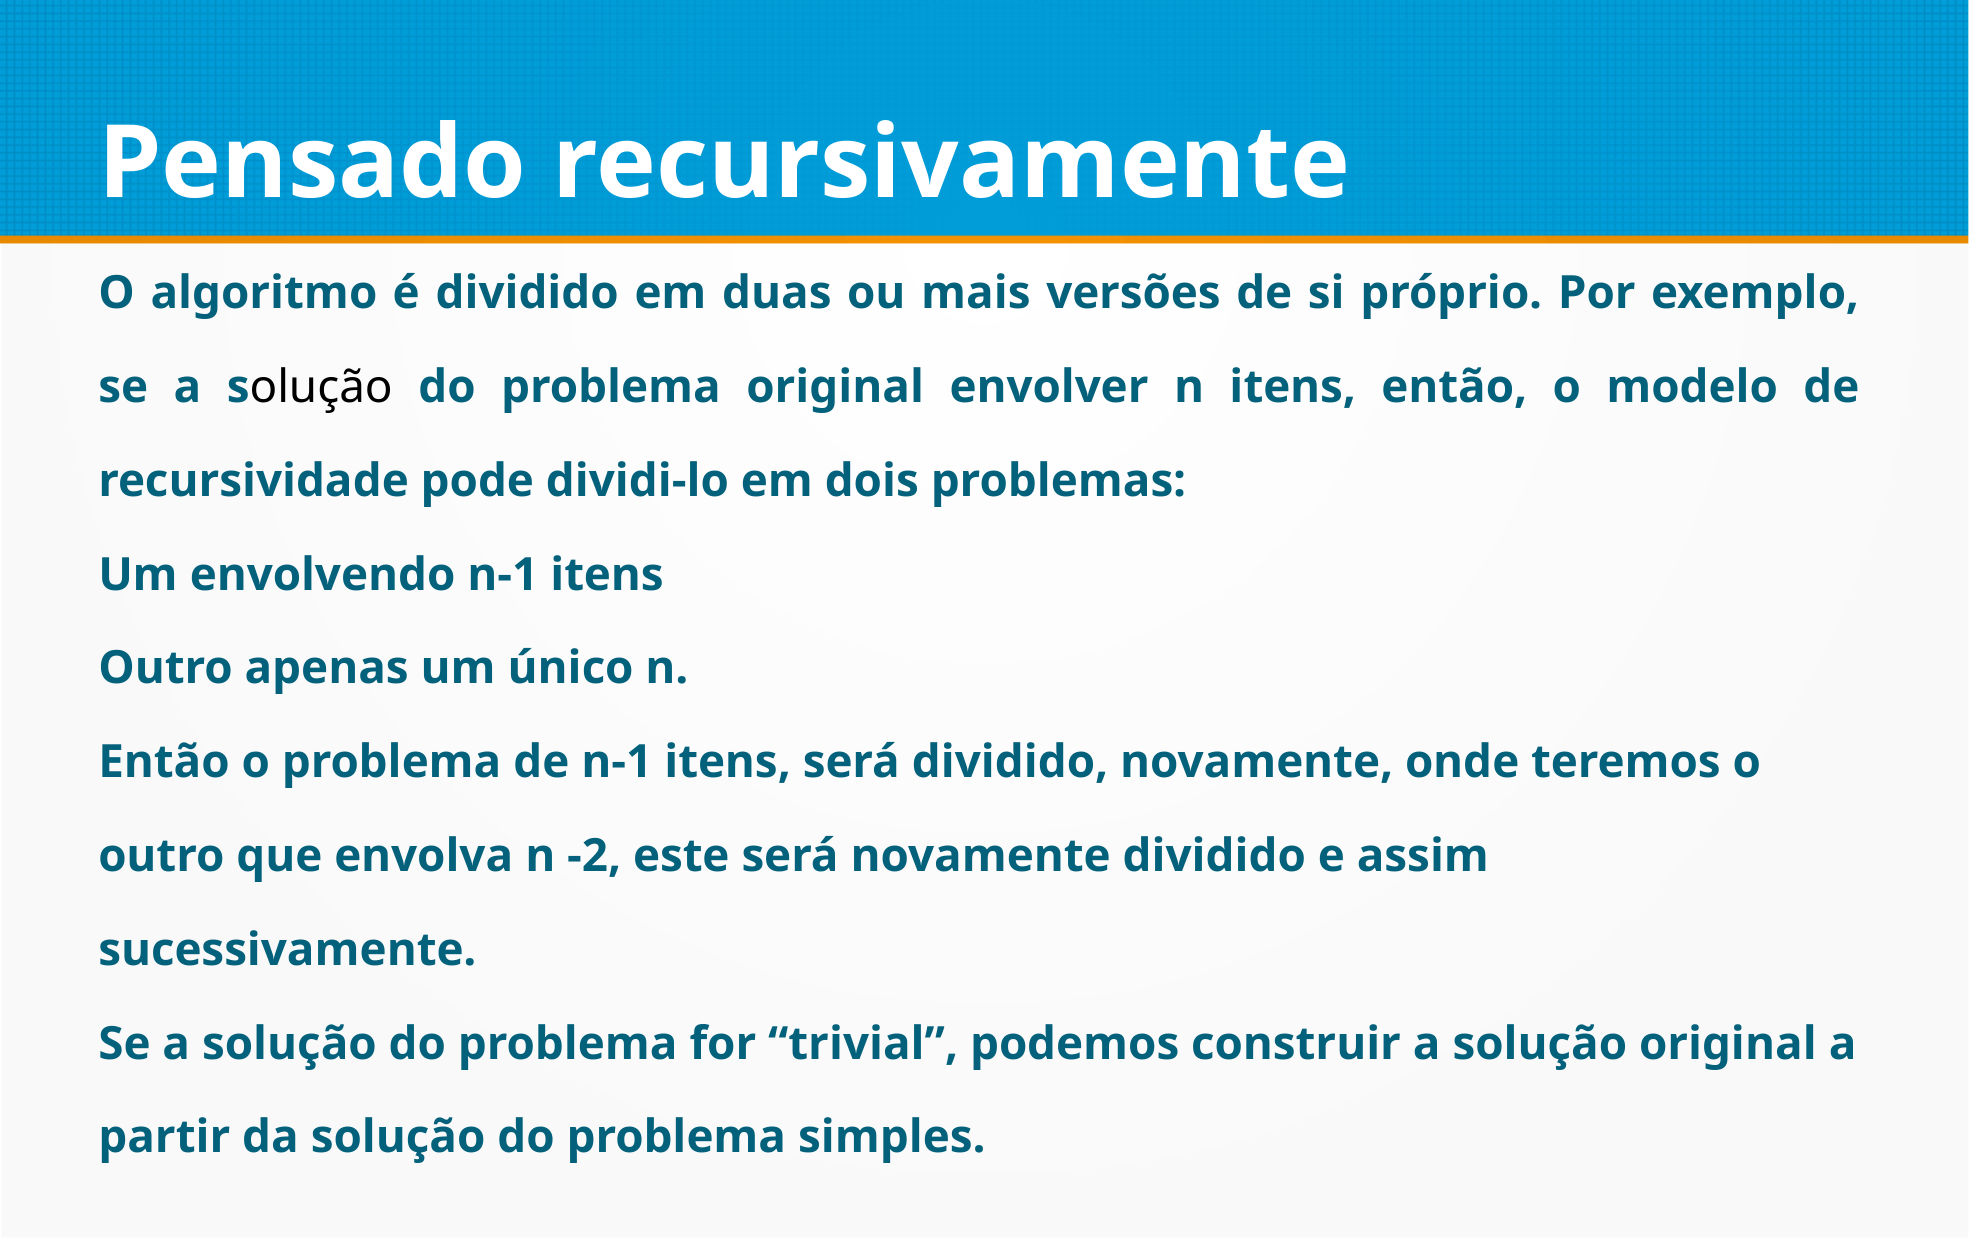

# Pensado recursivamente
O algoritmo é dividido em duas ou mais versões de si próprio. Por exemplo, se a solução do problema original envolver n itens, então, o modelo de recursividade pode dividi-lo em dois problemas:
Um envolvendo n-1 itens
Outro apenas um único n.
Então o problema de n-1 itens, será dividido, novamente, onde teremos o outro que envolva n -2, este será novamente dividido e assim sucessivamente.
Se a solução do problema for “trivial”, podemos construir a solução original a partir da solução do problema simples.